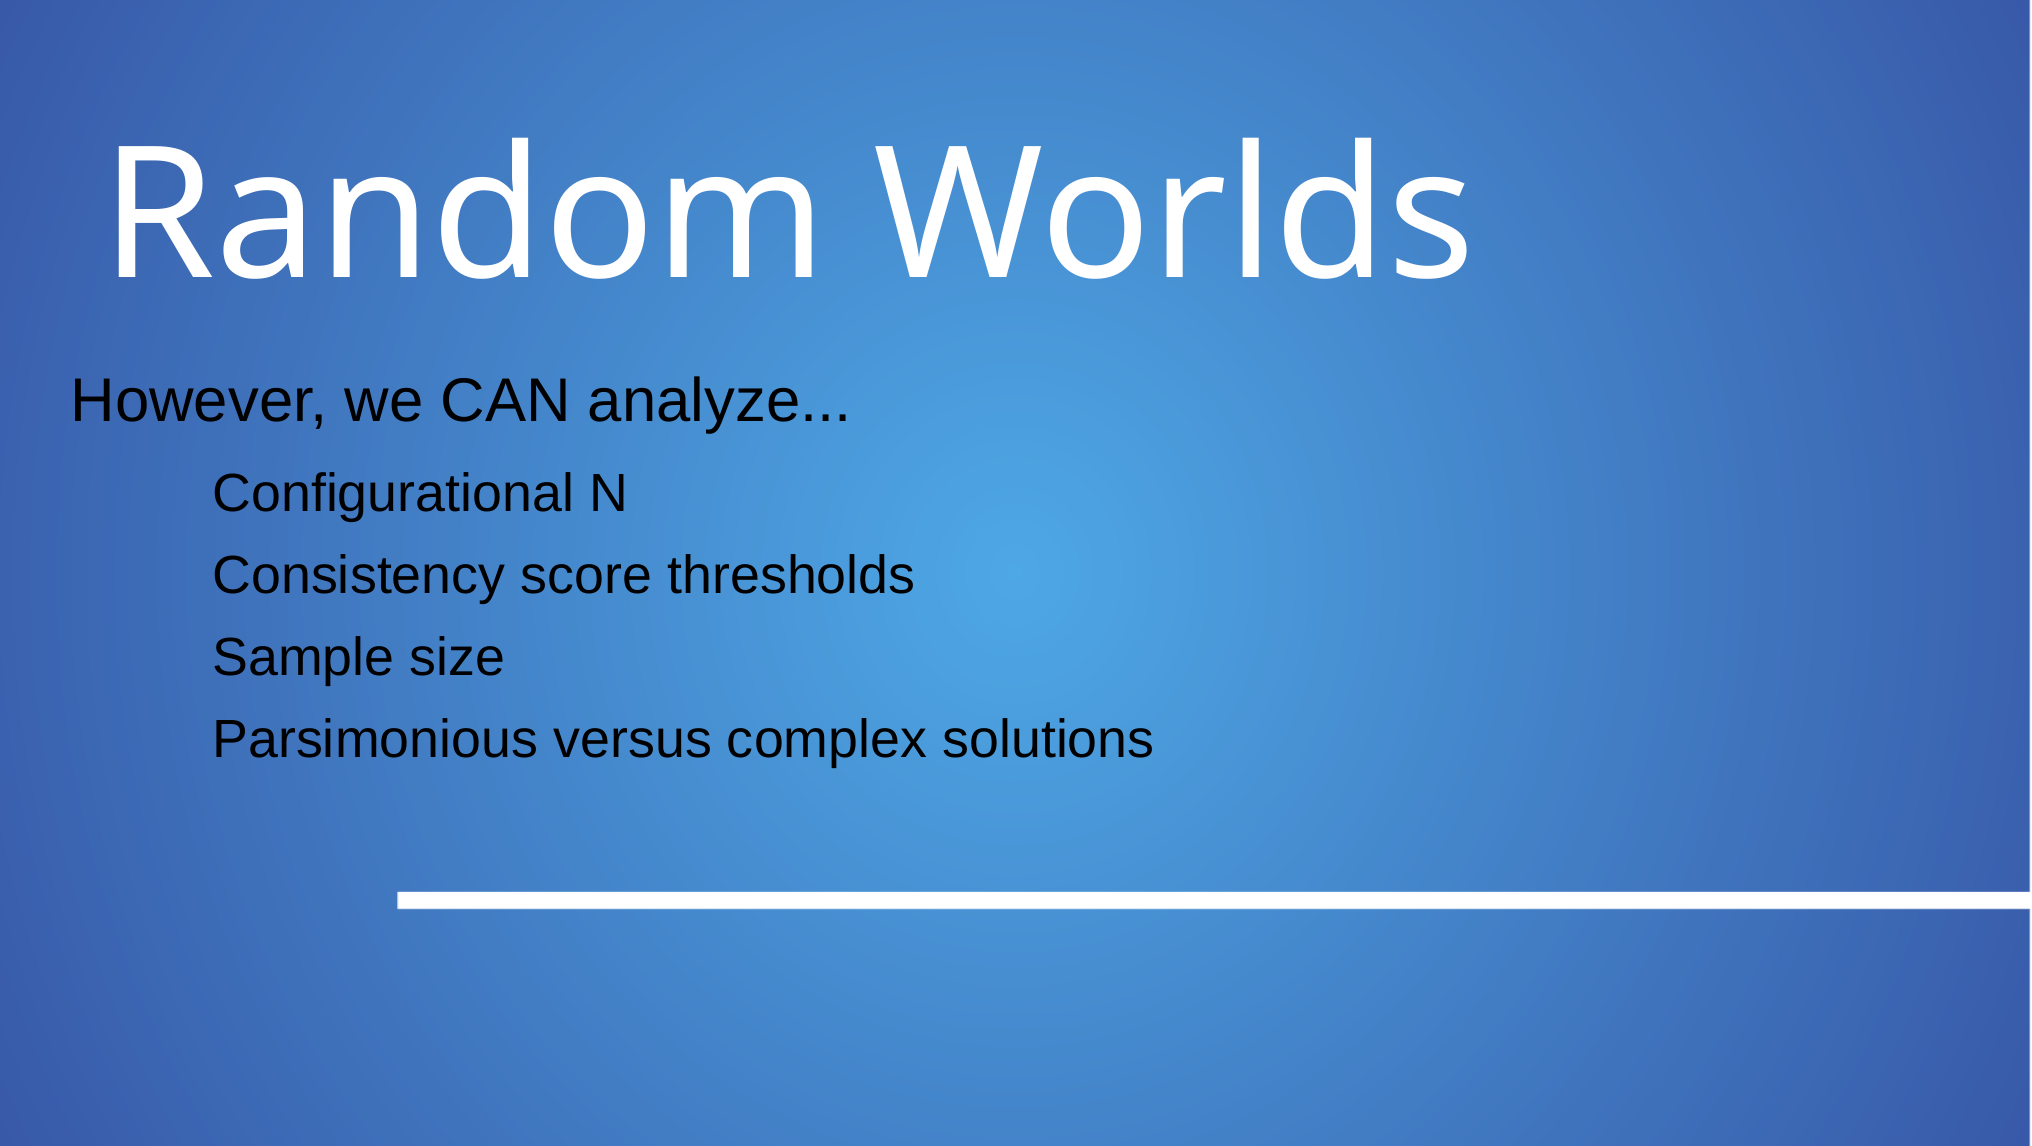

# Random Worlds
However, we CAN analyze...
Configurational N
Consistency score thresholds
Sample size
Parsimonious versus complex solutions